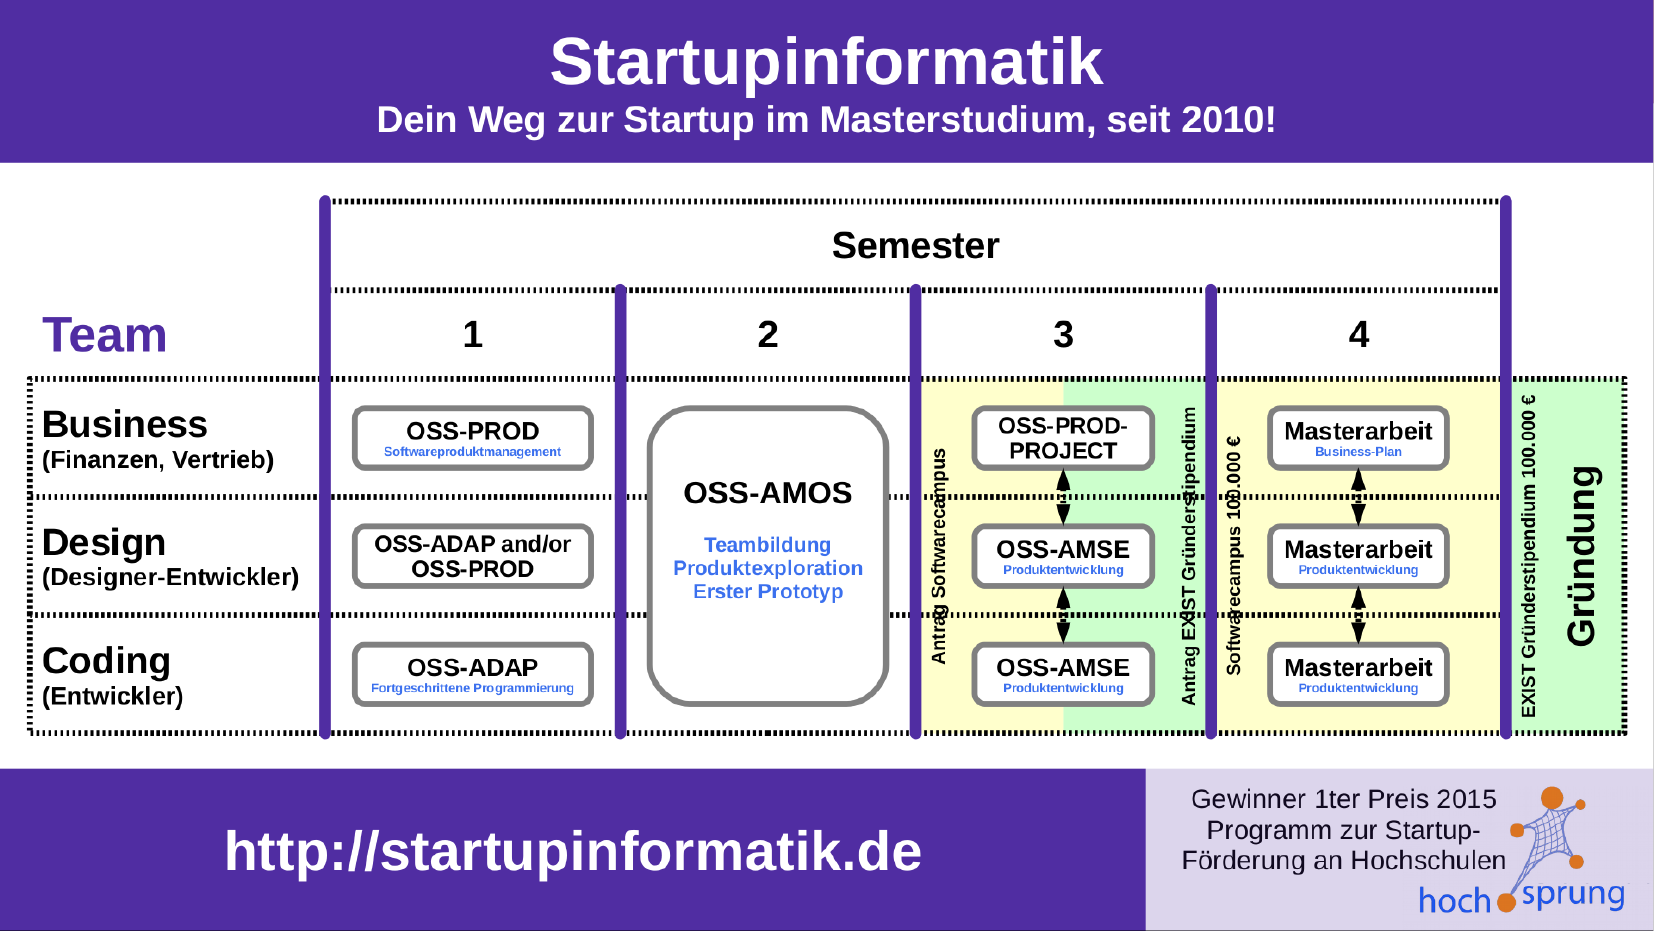

# ADAP is Part of Startupinformatik
Commercial Open Source Startups
6
© 2020 Dirk Riehle - Some Rights Reserved